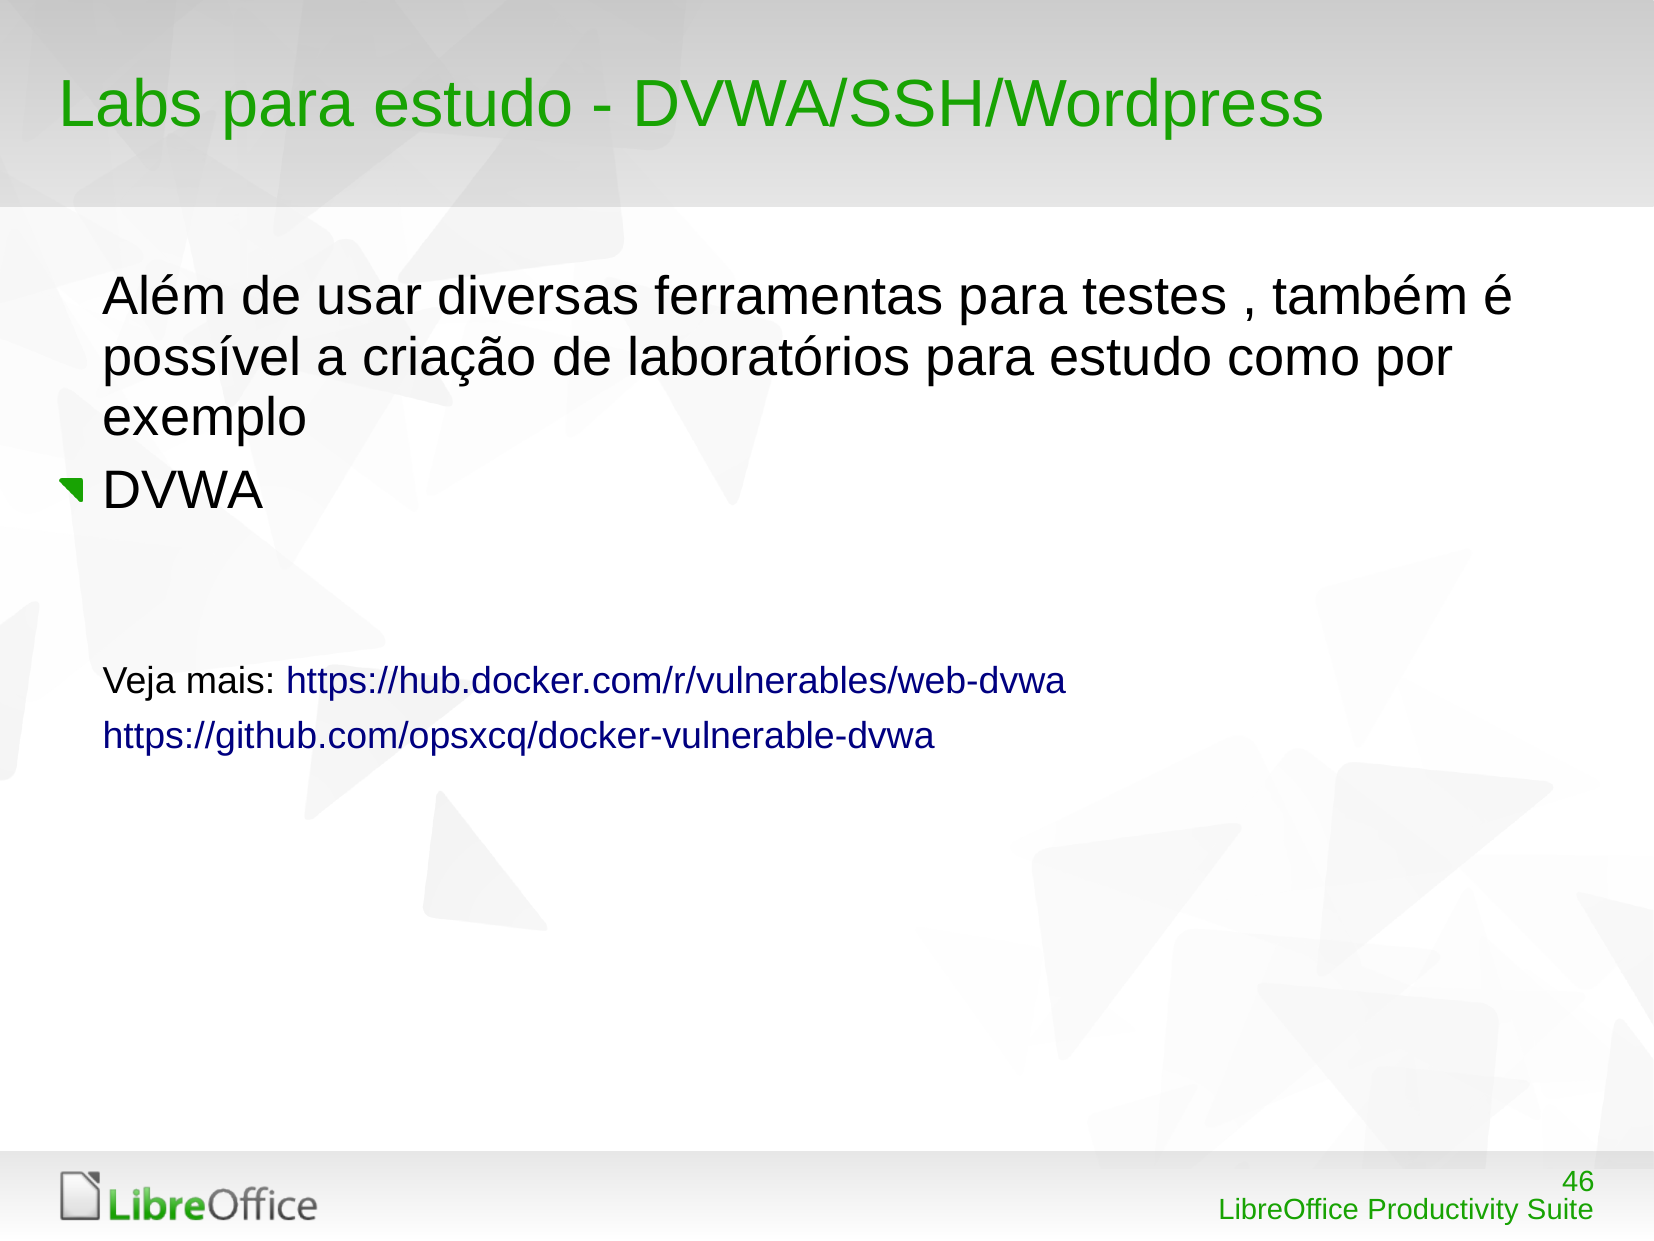

# Labs para estudo - DVWA/SSH/Wordpress
Além de usar diversas ferramentas para testes , também é possível a criação de laboratórios para estudo como por exemplo
DVWA
Veja mais: https://hub.docker.com/r/vulnerables/web-dvwa
https://github.com/opsxcq/docker-vulnerable-dvwa
46
LibreOffice Productivity Suite